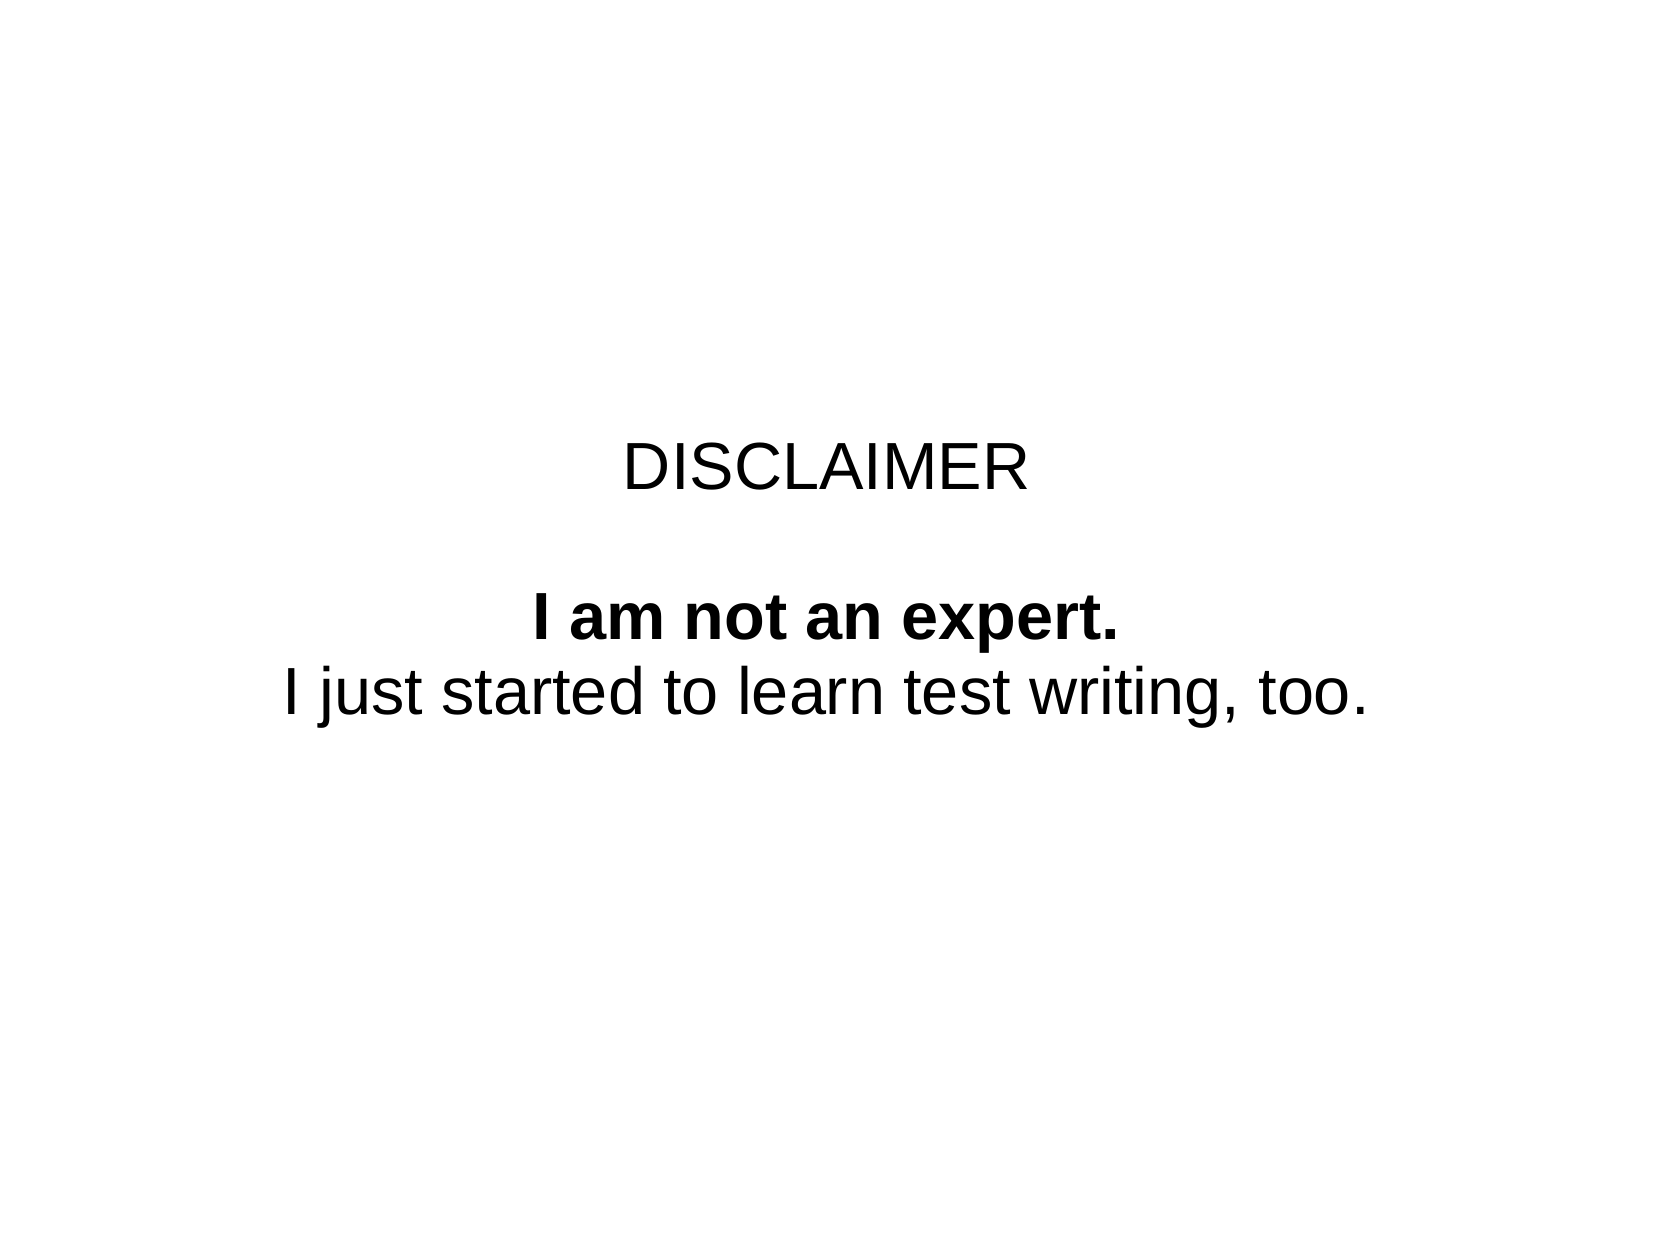

# DISCLAIMER
I am not an expert.
I just started to learn test writing, too.